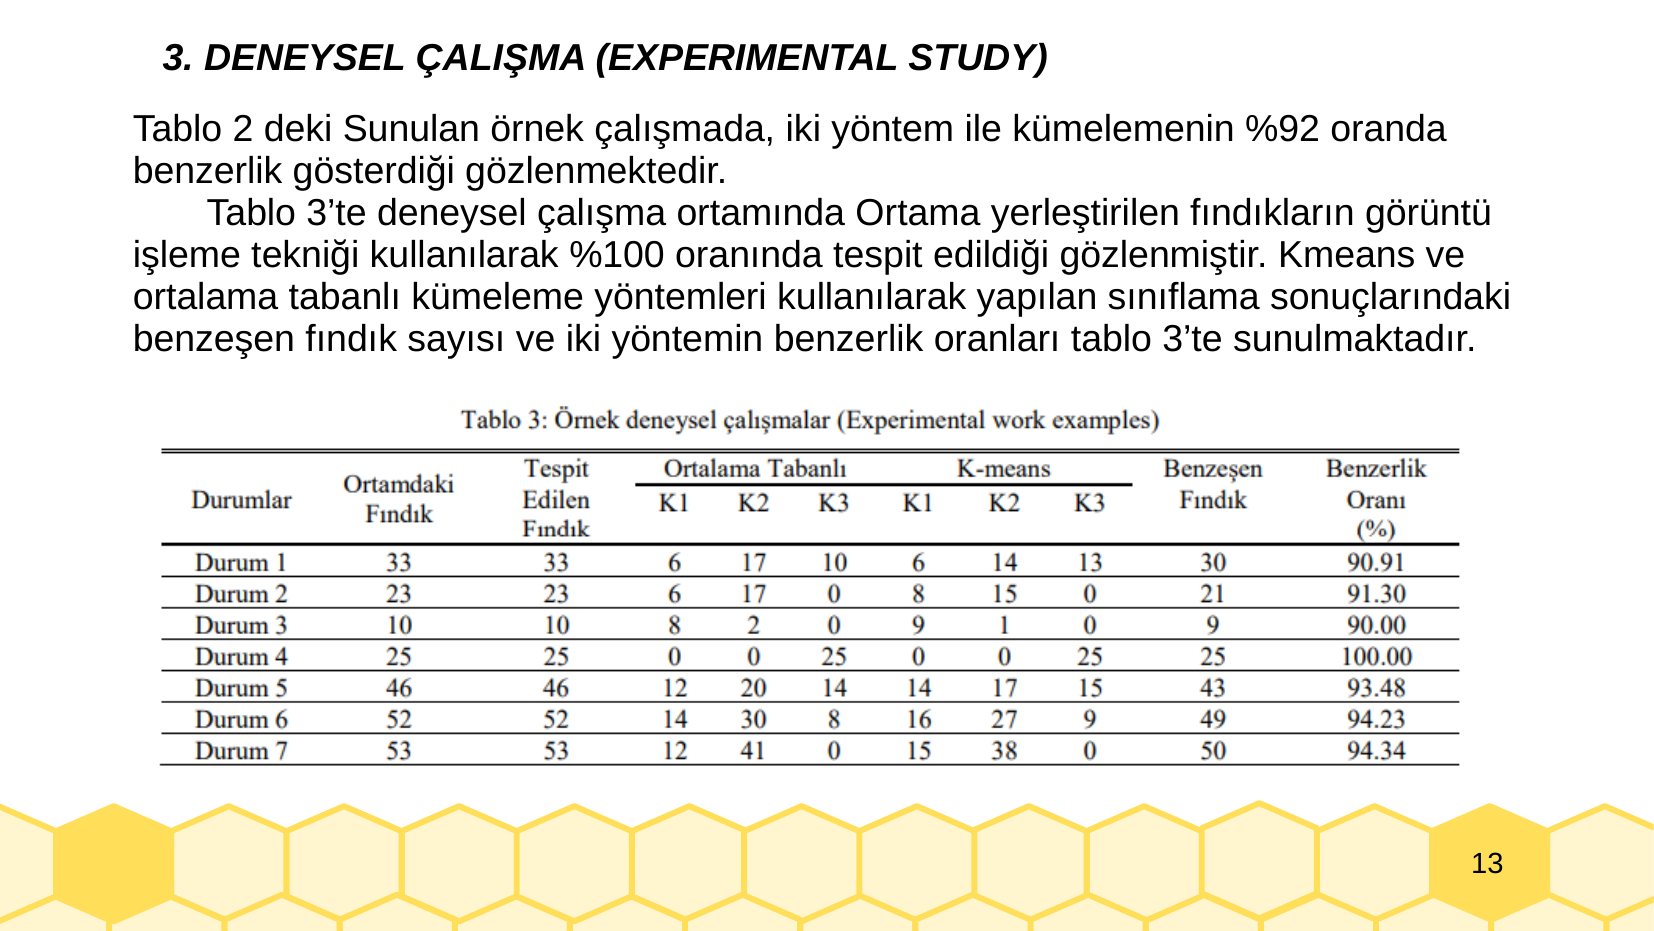

#
3. DENEYSEL ÇALIŞMA (EXPERIMENTAL STUDY)
Tablo 2 deki Sunulan örnek çalışmada, iki yöntem ile kümelemenin %92 oranda benzerlik gösterdiği gözlenmektedir.
	Tablo 3’te deneysel çalışma ortamında Ortama yerleştirilen fındıkların görüntü işleme tekniği kullanılarak %100 oranında tespit edildiği gözlenmiştir. Kmeans ve ortalama tabanlı kümeleme yöntemleri kullanılarak yapılan sınıflama sonuçlarındaki benzeşen fındık sayısı ve iki yöntemin benzerlik oranları tablo 3’te sunulmaktadır.